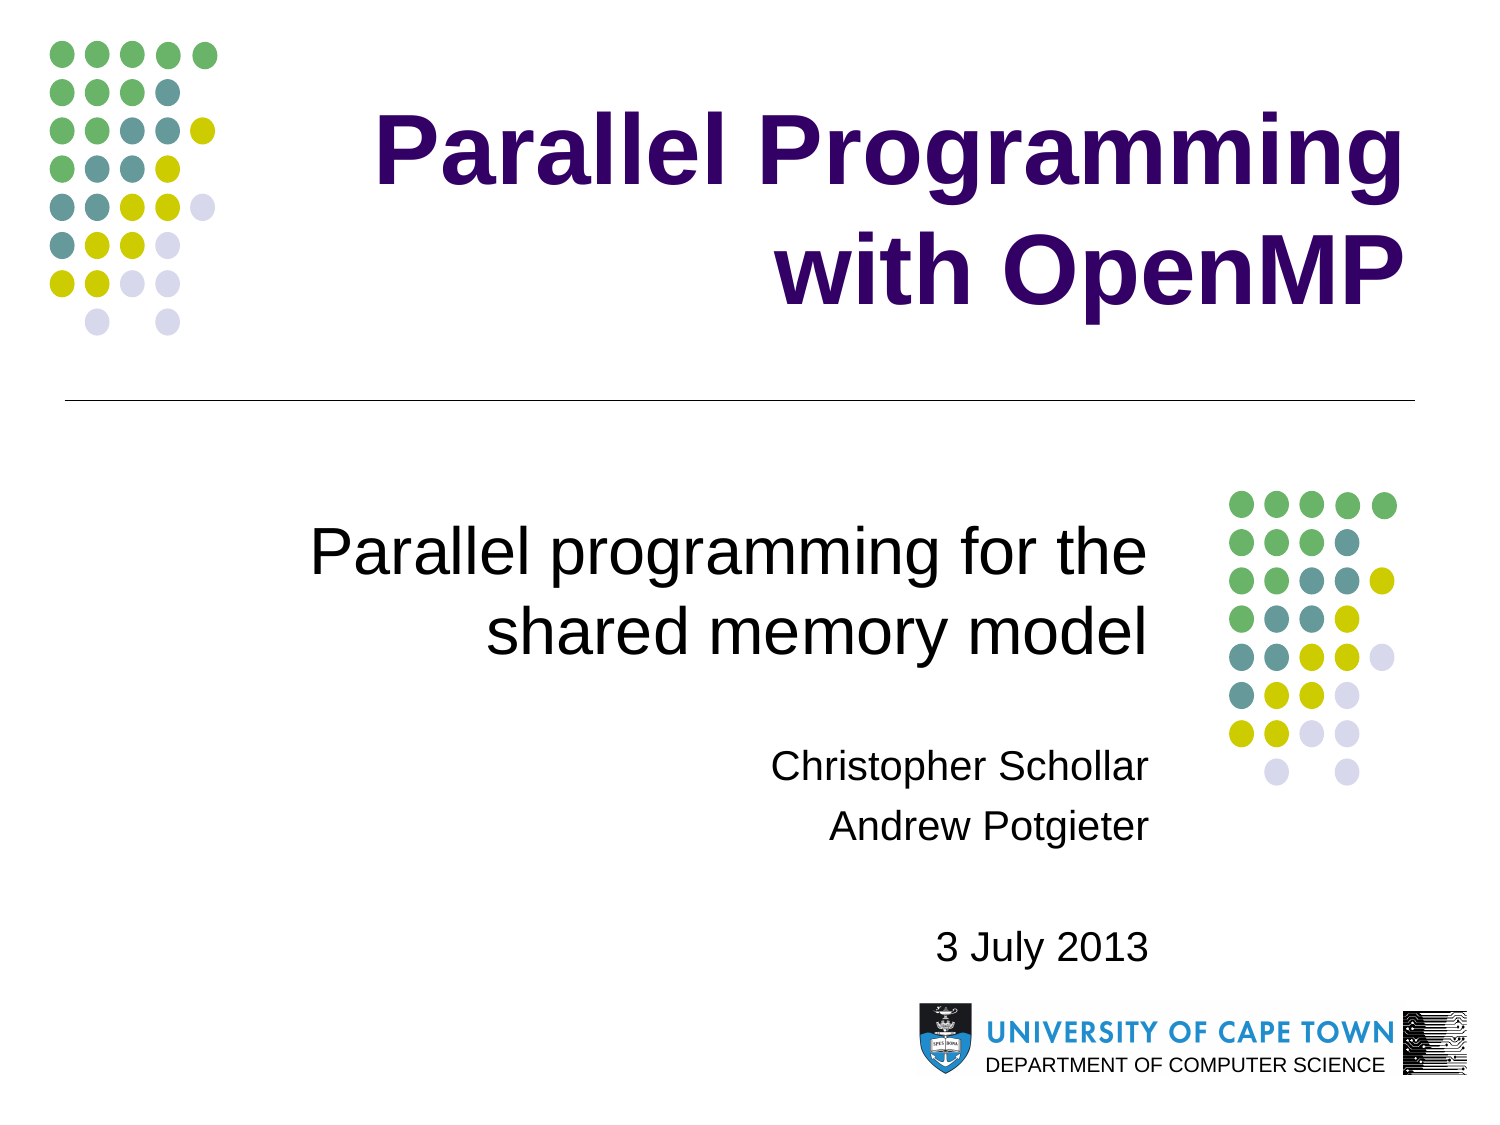

# Parallel Programming with OpenMP
Parallel programming for the shared memory model
Christopher Schollar
Andrew Potgieter
3 July 2013